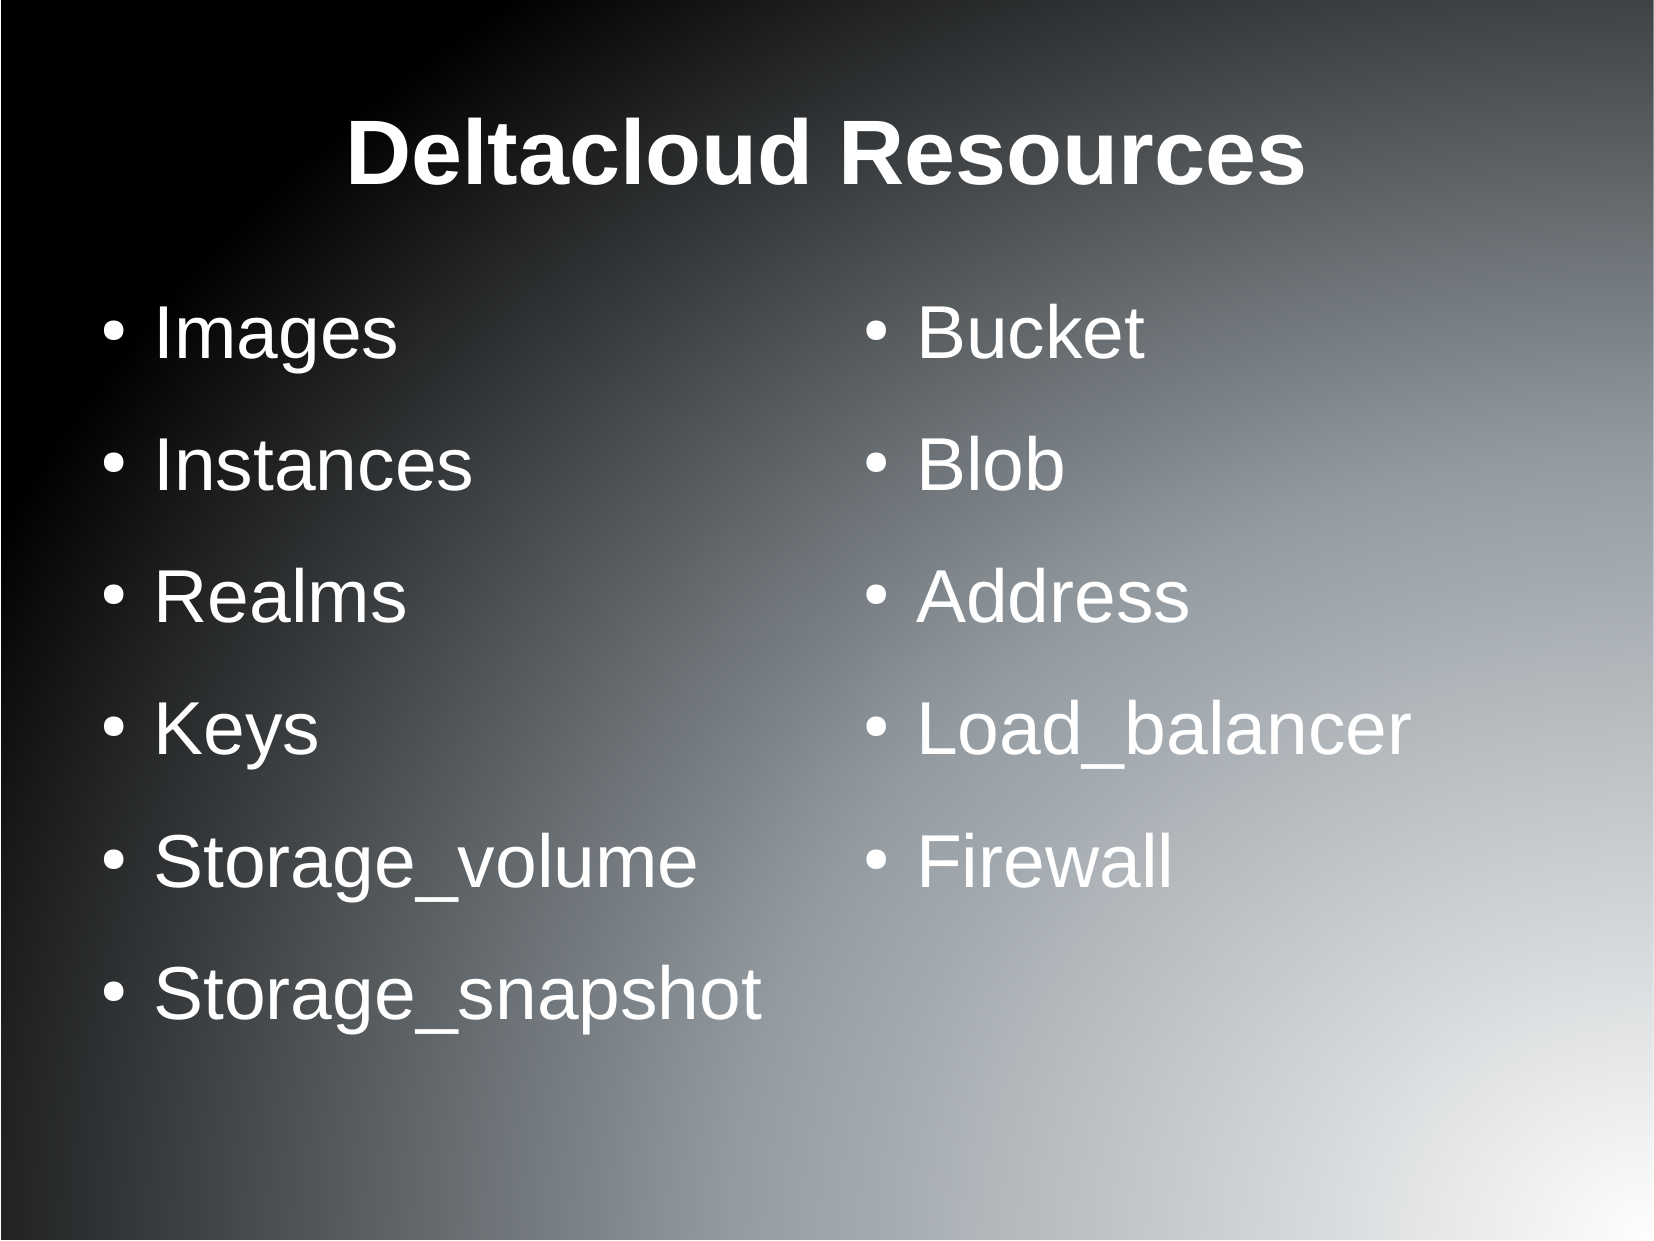

# Deltacloud Resources
Images
Instances
Realms
Keys
Storage_volume
Storage_snapshot
Bucket
Blob
Address
Load_balancer
Firewall